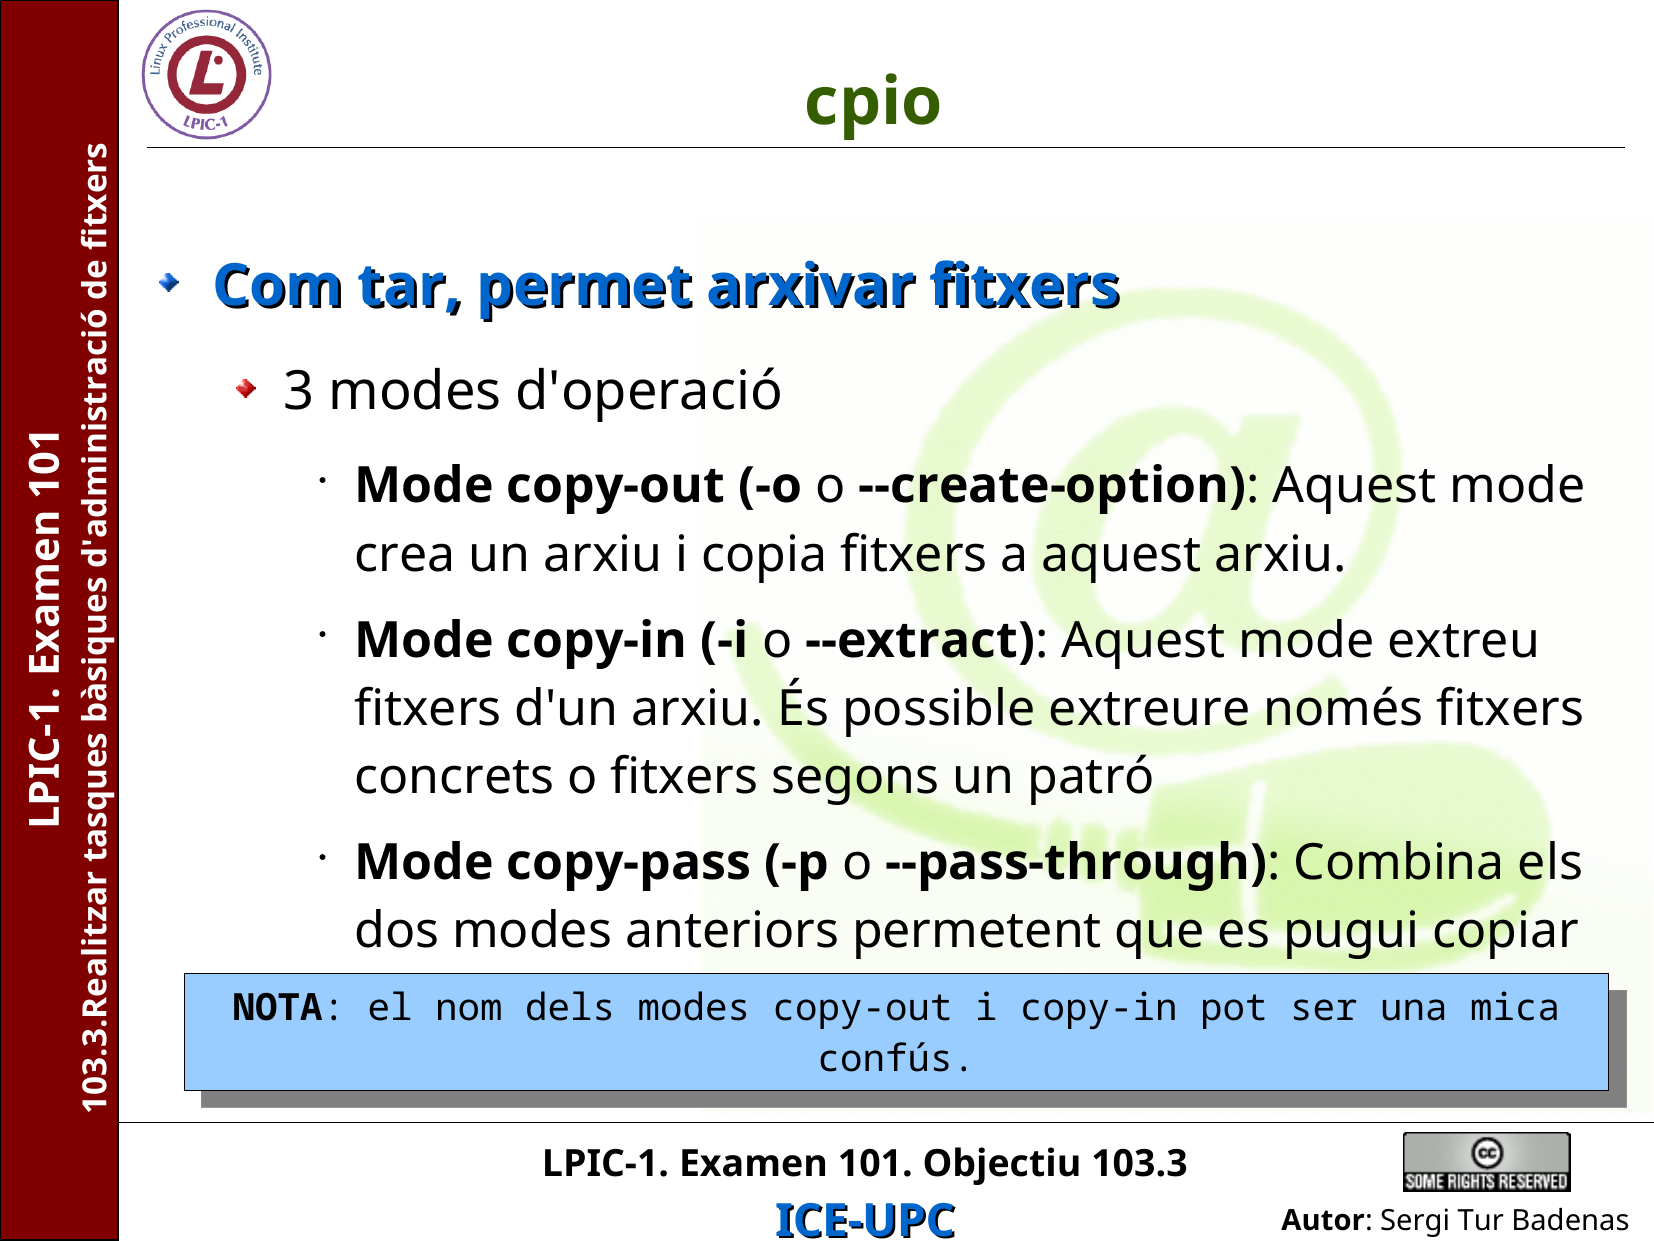

# cpio
Com tar, permet arxivar fitxers
3 modes d'operació
Mode copy-out (-o o --create-option): Aquest mode crea un arxiu i copia fitxers a aquest arxiu.
Mode copy-in (-i o --extract): Aquest mode extreu fitxers d'un arxiu. És possible extreure només fitxers concrets o fitxers segons un patró
Mode copy-pass (-p o --pass-through): Combina els dos modes anteriors permetent que es pugui copiar un estructura de directoris d'una localització a un altre.
NOTA: el nom dels modes copy-out i copy-in pot ser una mica confús.